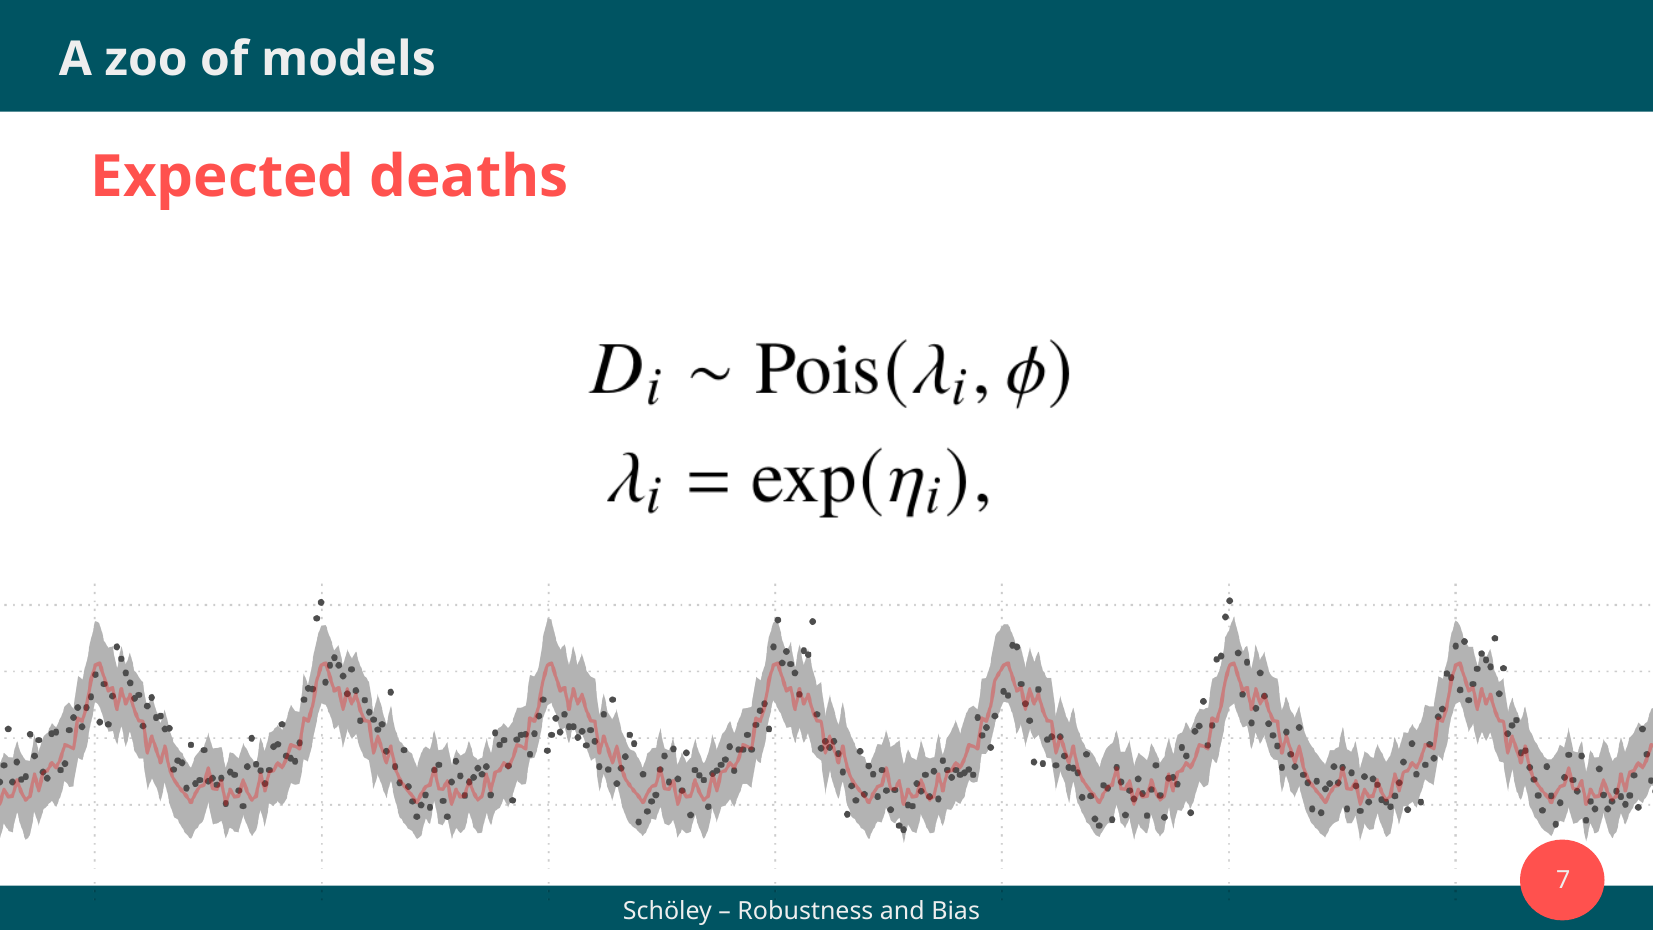

# A zoo of models
Expected deaths
7
Schöley – Robustness and Bias